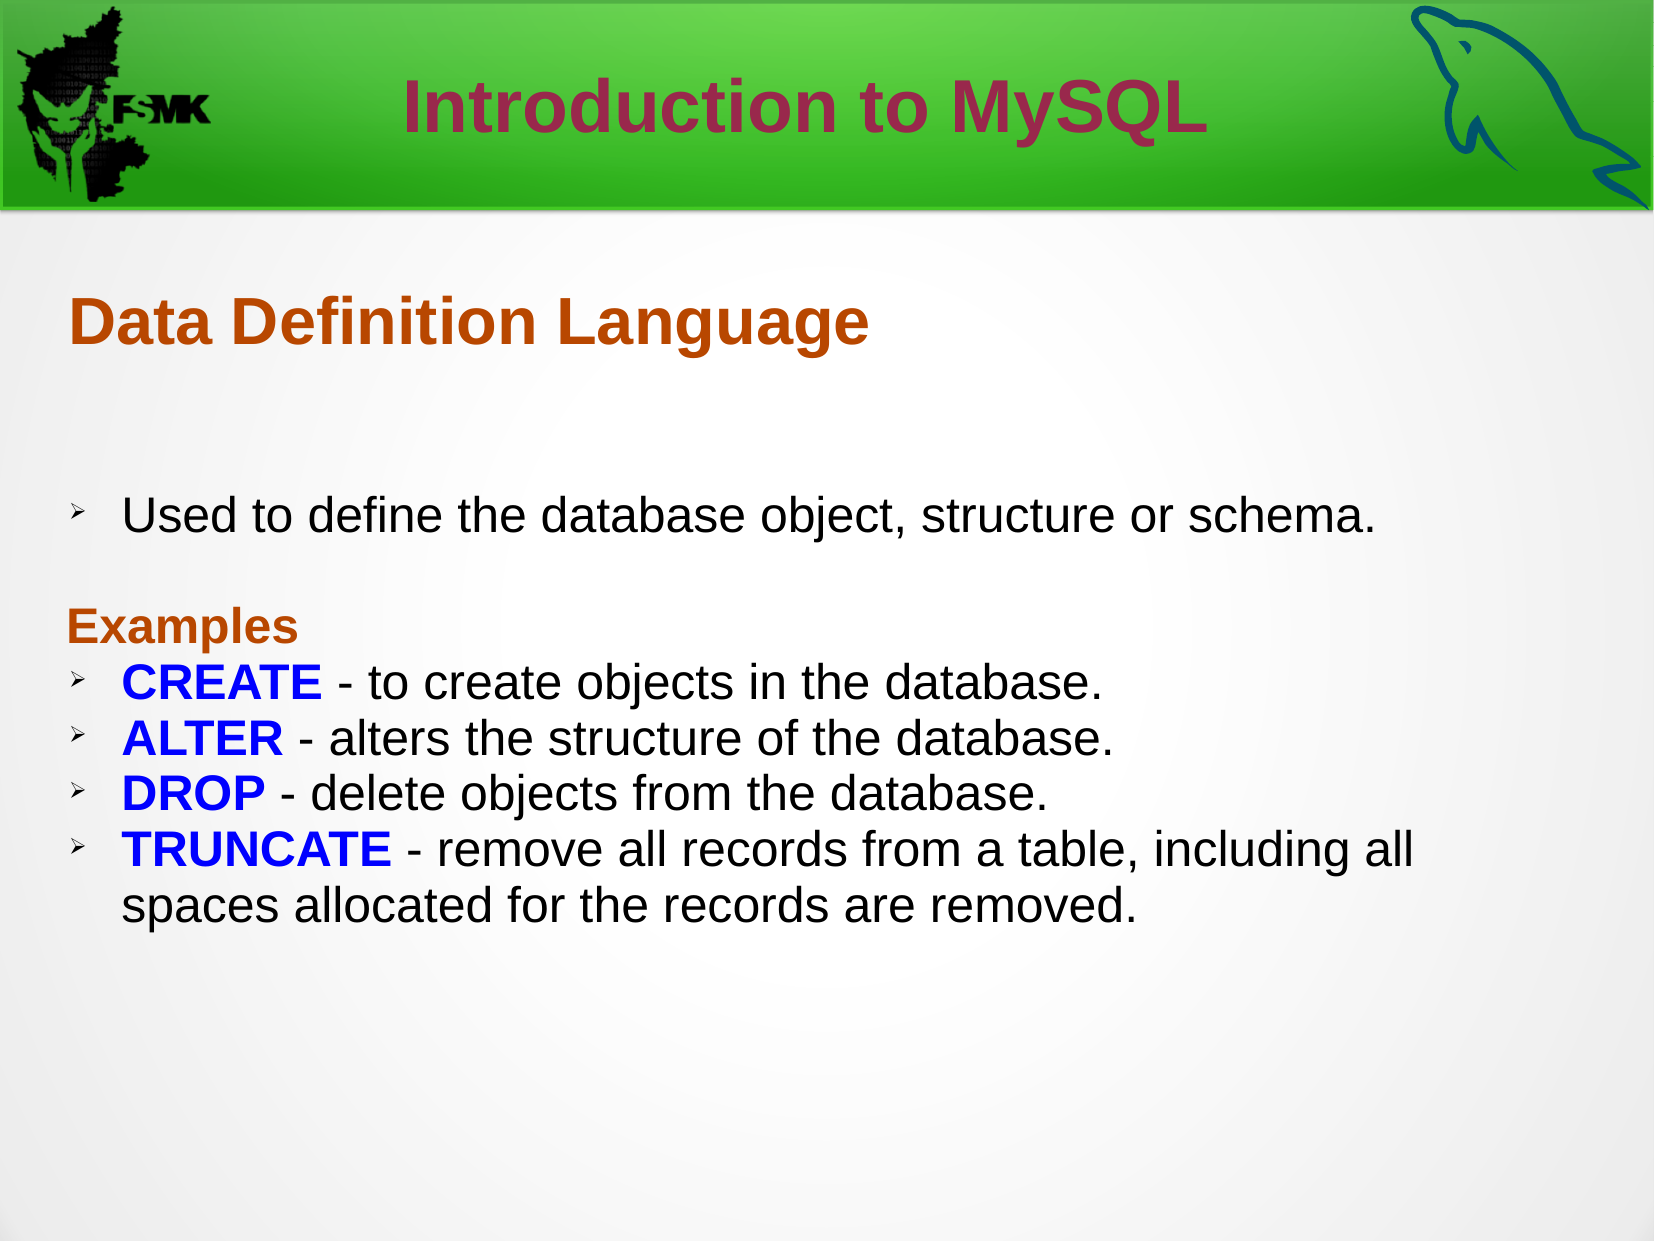

# Introduction to MySQL
Data Definition Language
Used to define the database object, structure or schema.
Examples
CREATE - to create objects in the database.
ALTER - alters the structure of the database.
DROP - delete objects from the database.
TRUNCATE - remove all records from a table, including all spaces allocated for the records are removed.